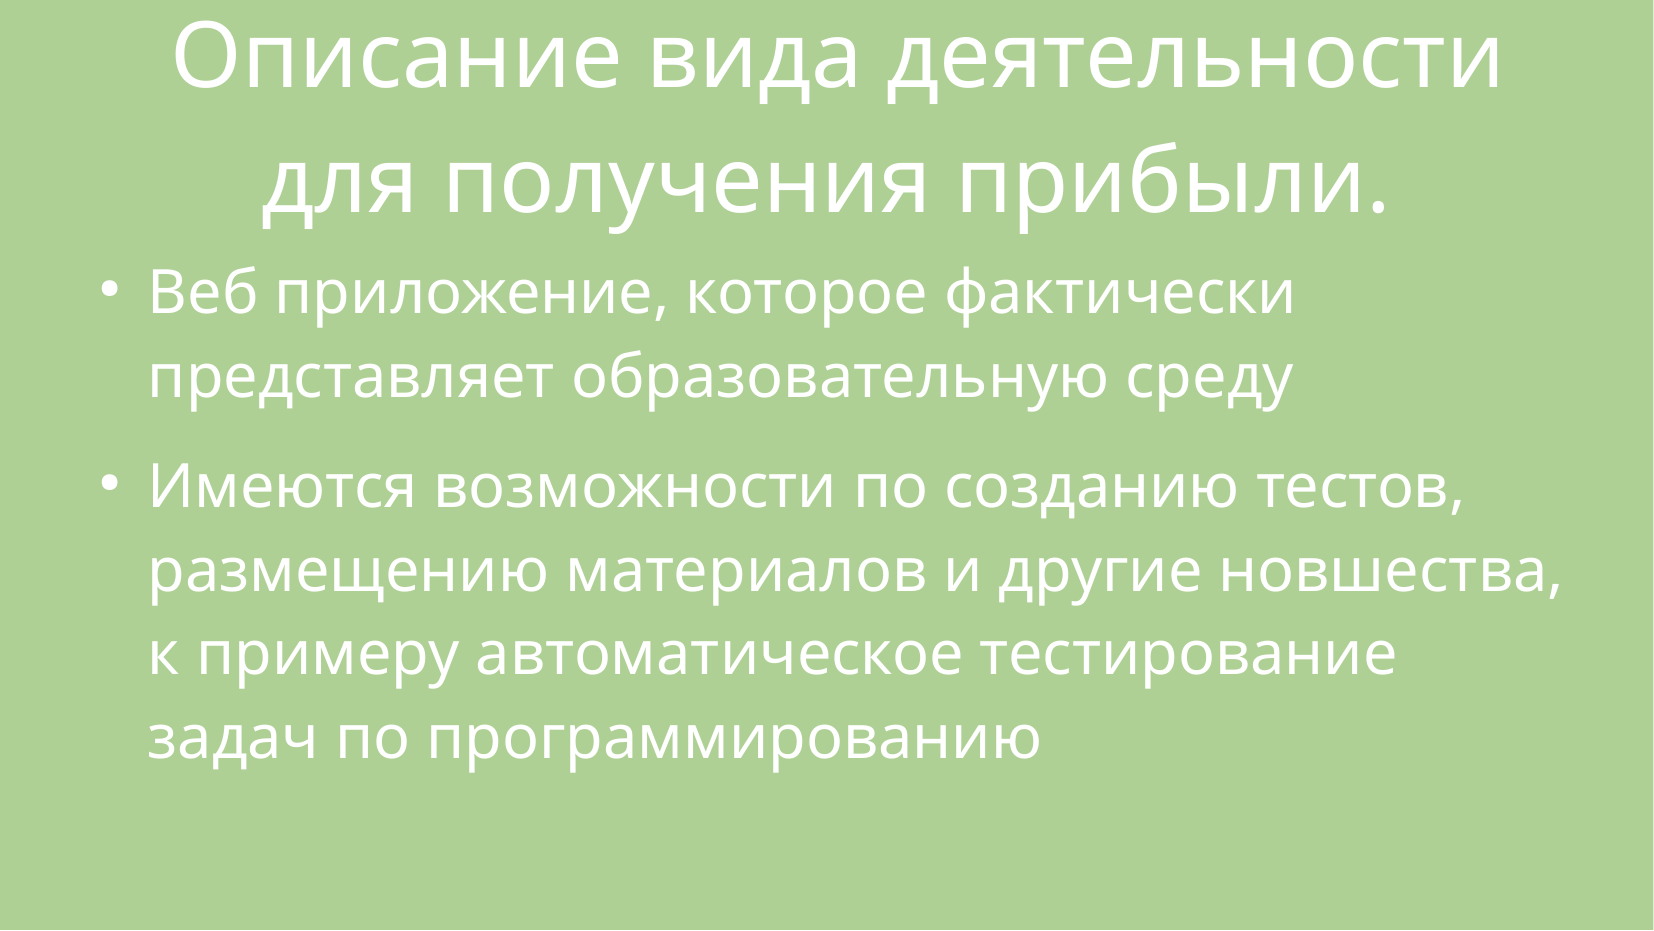

# Описание вида деятельности для получения прибыли.
Веб приложение, которое фактически представляет образовательную среду
Имеются возможности по созданию тестов, размещению материалов и другие новшества, к примеру автоматическое тестирование задач по программированию